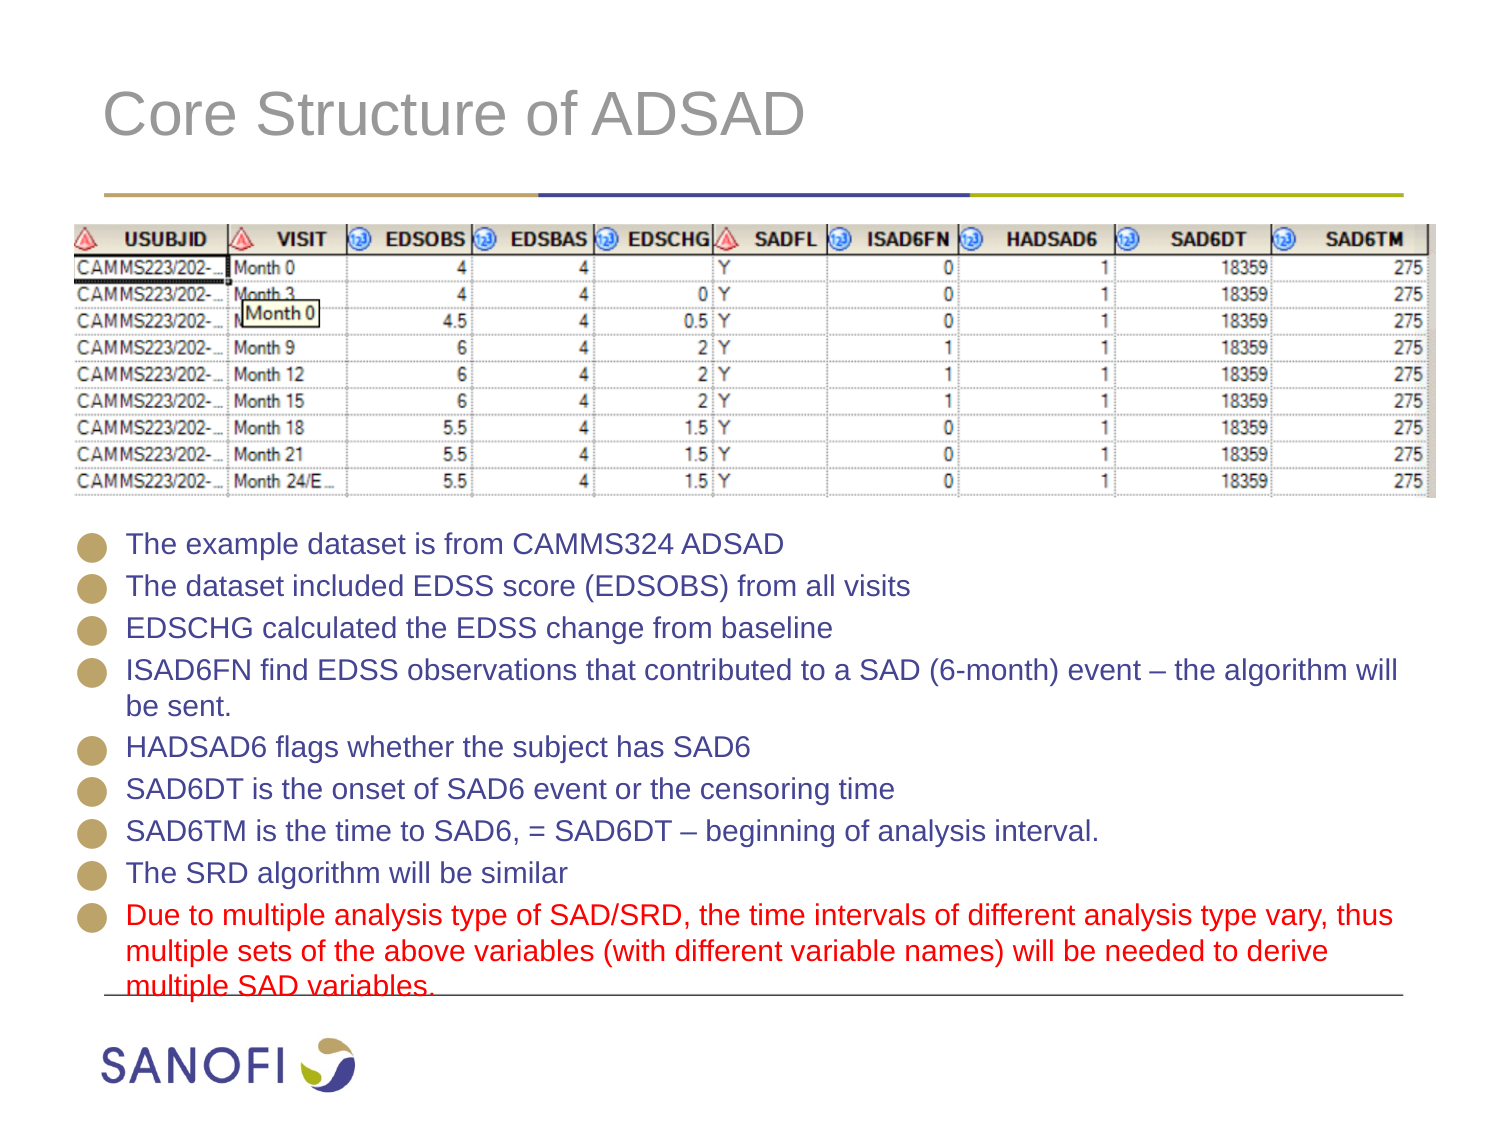

# Core Structure of ADSAD
The example dataset is from CAMMS324 ADSAD
The dataset included EDSS score (EDSOBS) from all visits
EDSCHG calculated the EDSS change from baseline
ISAD6FN find EDSS observations that contributed to a SAD (6-month) event – the algorithm will be sent.
HADSAD6 flags whether the subject has SAD6
SAD6DT is the onset of SAD6 event or the censoring time
SAD6TM is the time to SAD6, = SAD6DT – beginning of analysis interval.
The SRD algorithm will be similar
Due to multiple analysis type of SAD/SRD, the time intervals of different analysis type vary, thus multiple sets of the above variables (with different variable names) will be needed to derive multiple SAD variables.